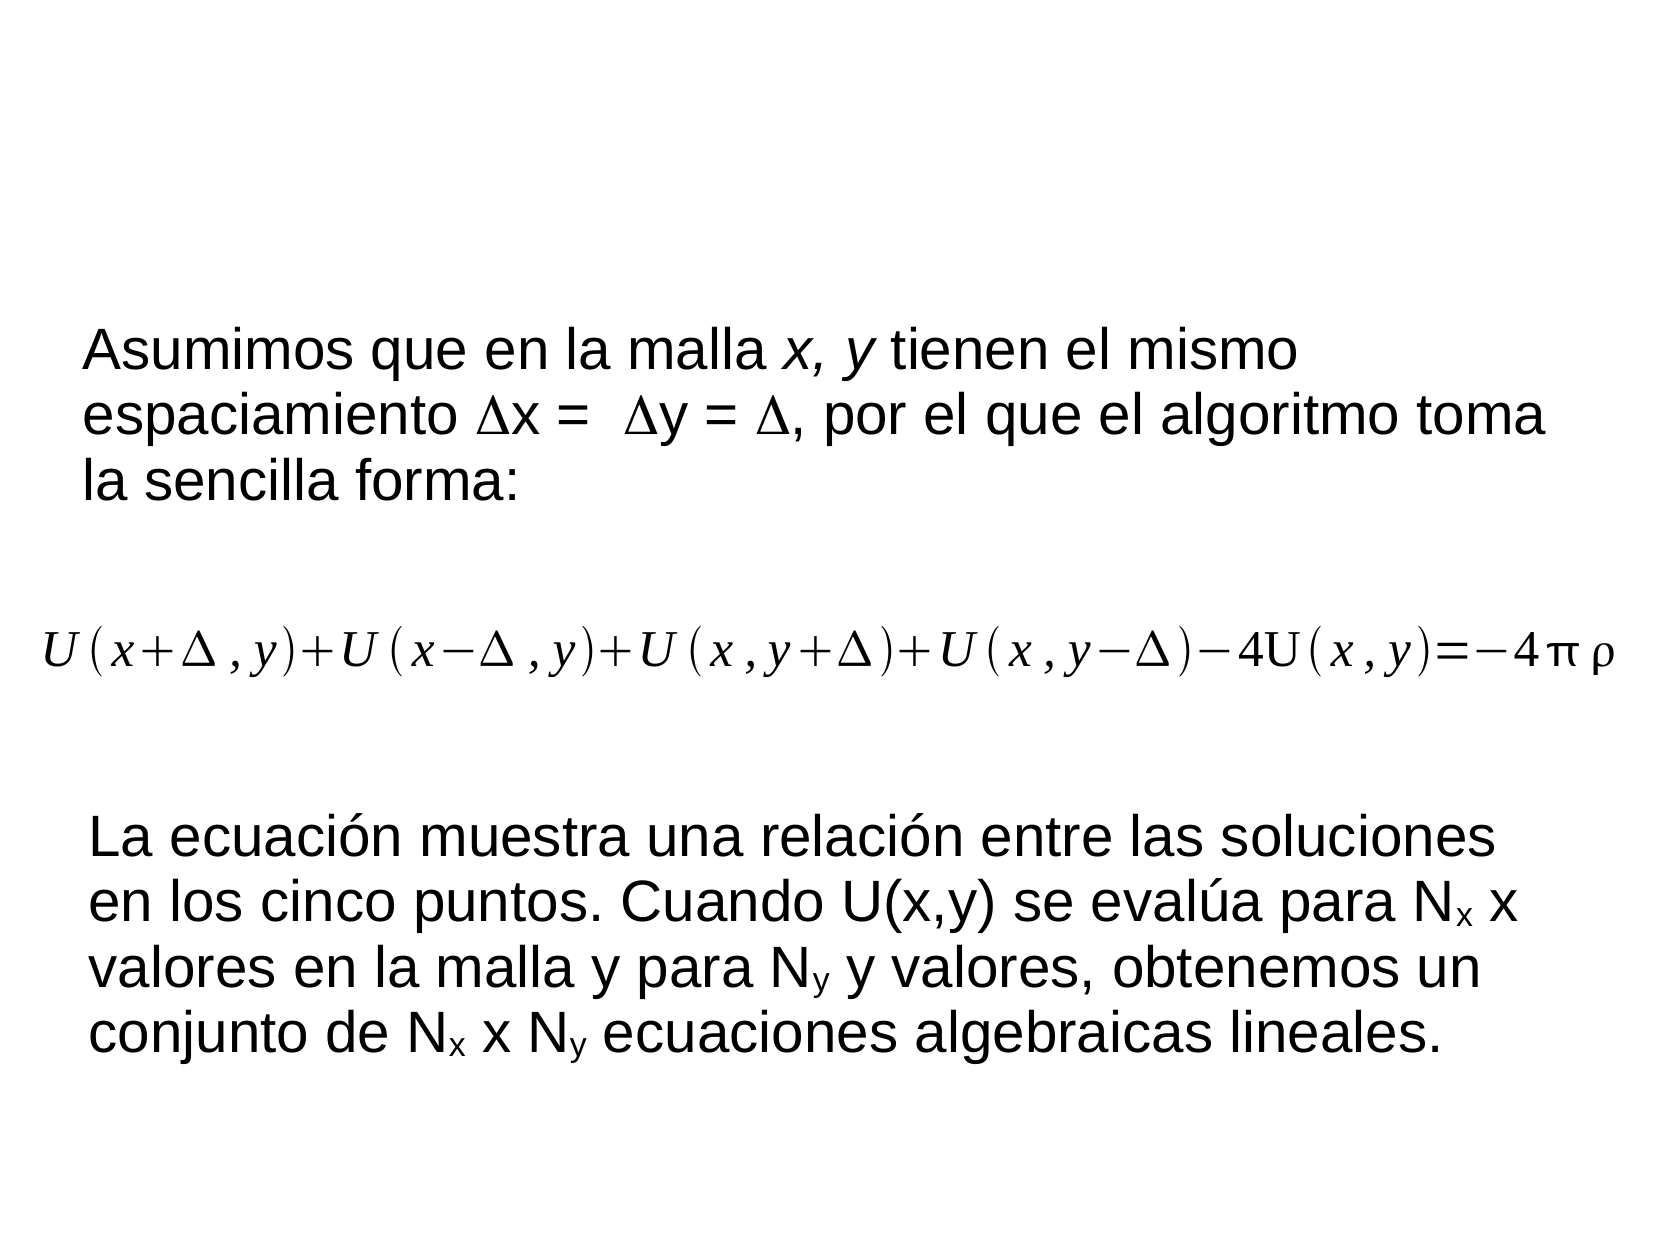

#
Asumimos que en la malla x, y tienen el mismo espaciamiento Dx = Dy = D, por el que el algoritmo toma la sencilla forma:
La ecuación muestra una relación entre las soluciones en los cinco puntos. Cuando U(x,y) se evalúa para Nx x valores en la malla y para Ny y valores, obtenemos un conjunto de Nx x Ny ecuaciones algebraicas lineales.